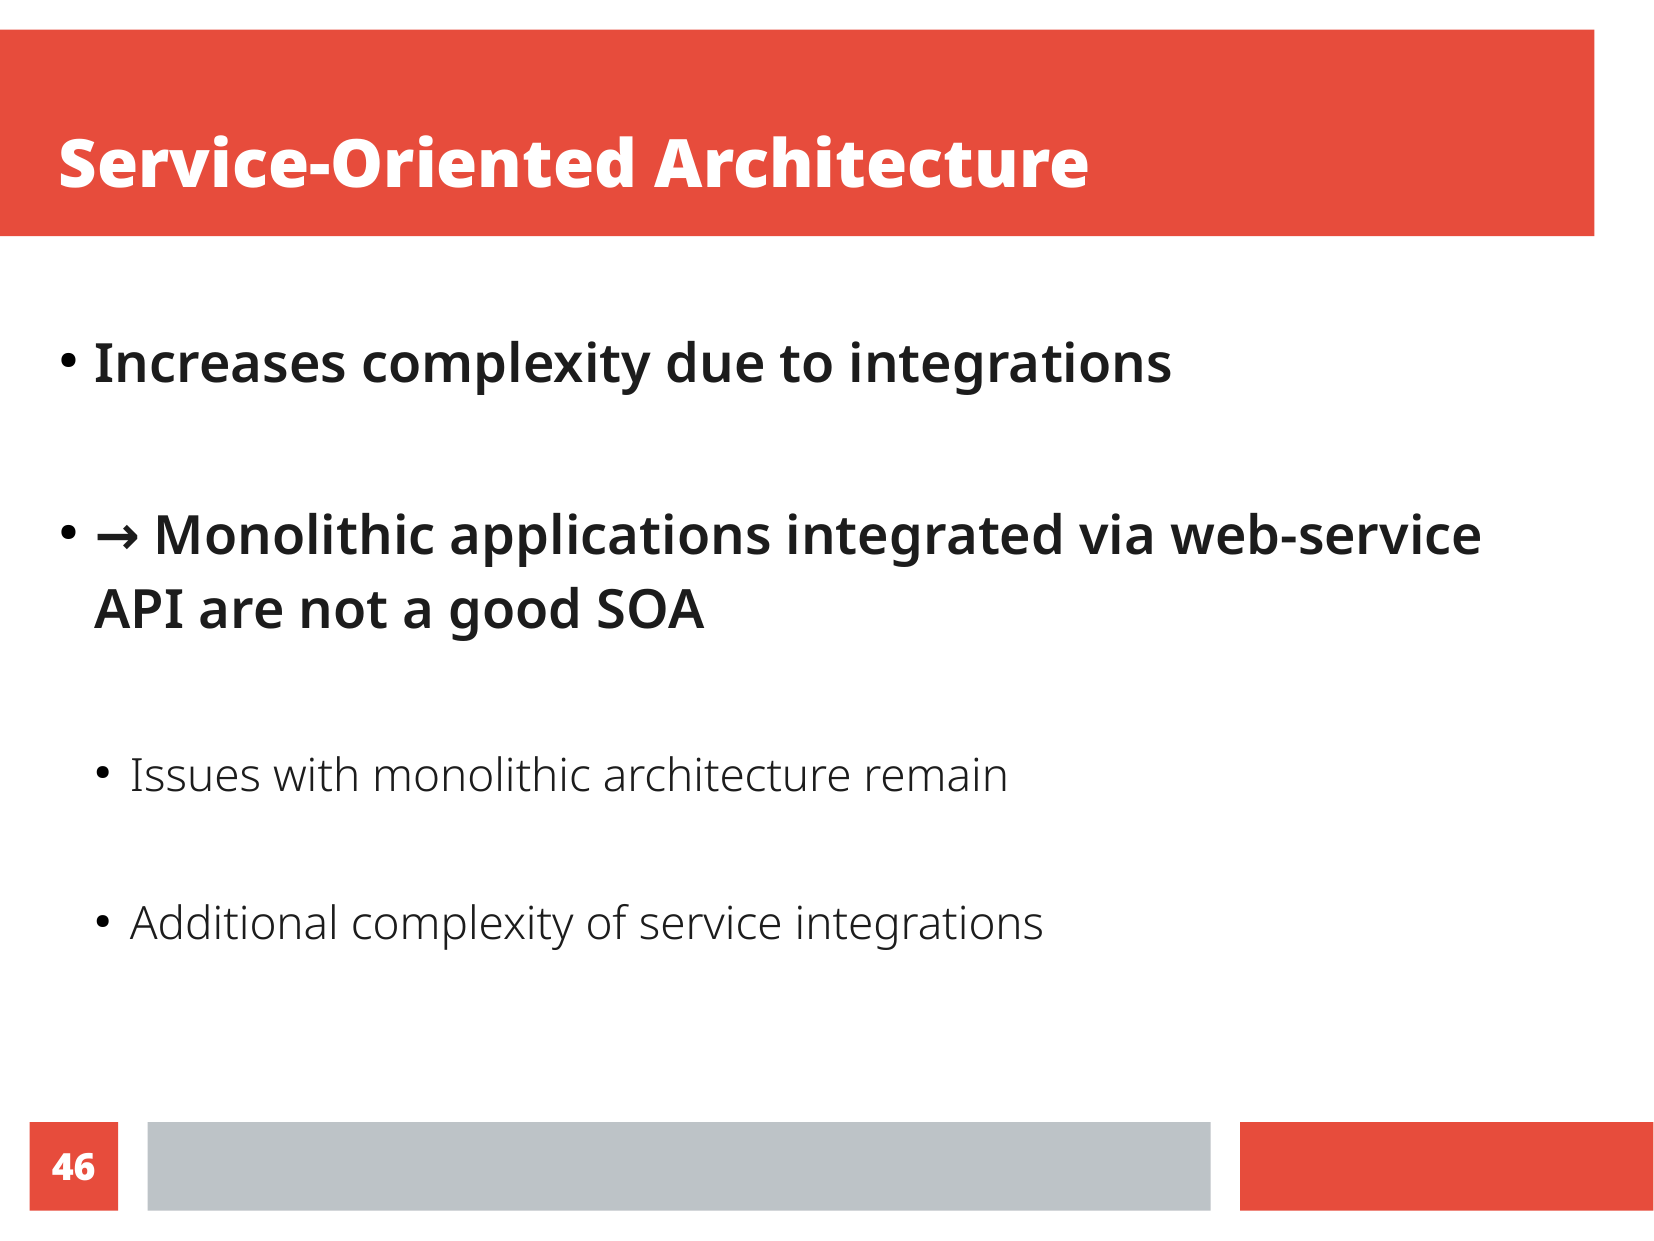

# Service-Oriented Architecture
Increases complexity due to integrations
→ Monolithic applications integrated via web-service API are not a good SOA
Issues with monolithic architecture remain
Additional complexity of service integrations
46